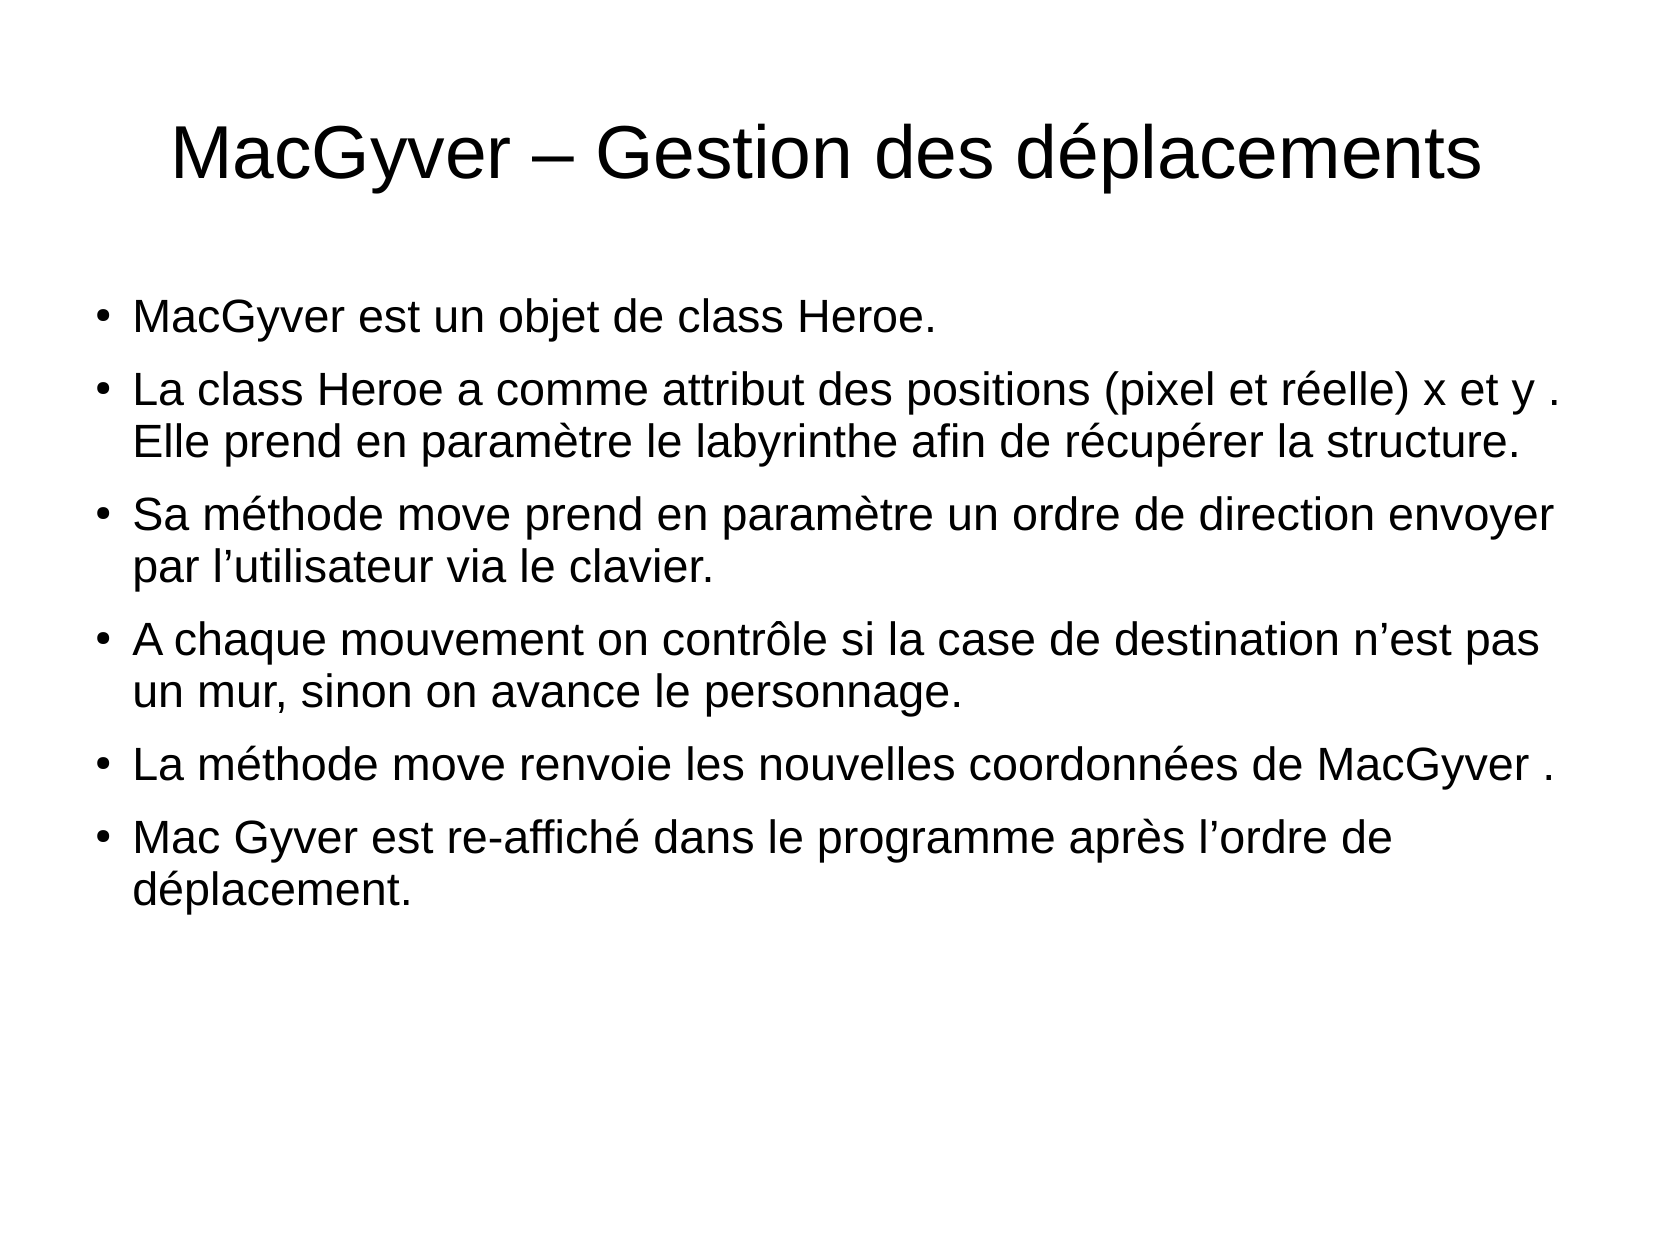

# MacGyver – Gestion des déplacements
MacGyver est un objet de class Heroe.
La class Heroe a comme attribut des positions (pixel et réelle) x et y . Elle prend en paramètre le labyrinthe afin de récupérer la structure.
Sa méthode move prend en paramètre un ordre de direction envoyer par l’utilisateur via le clavier.
A chaque mouvement on contrôle si la case de destination n’est pas un mur, sinon on avance le personnage.
La méthode move renvoie les nouvelles coordonnées de MacGyver .
Mac Gyver est re-affiché dans le programme après l’ordre de déplacement.